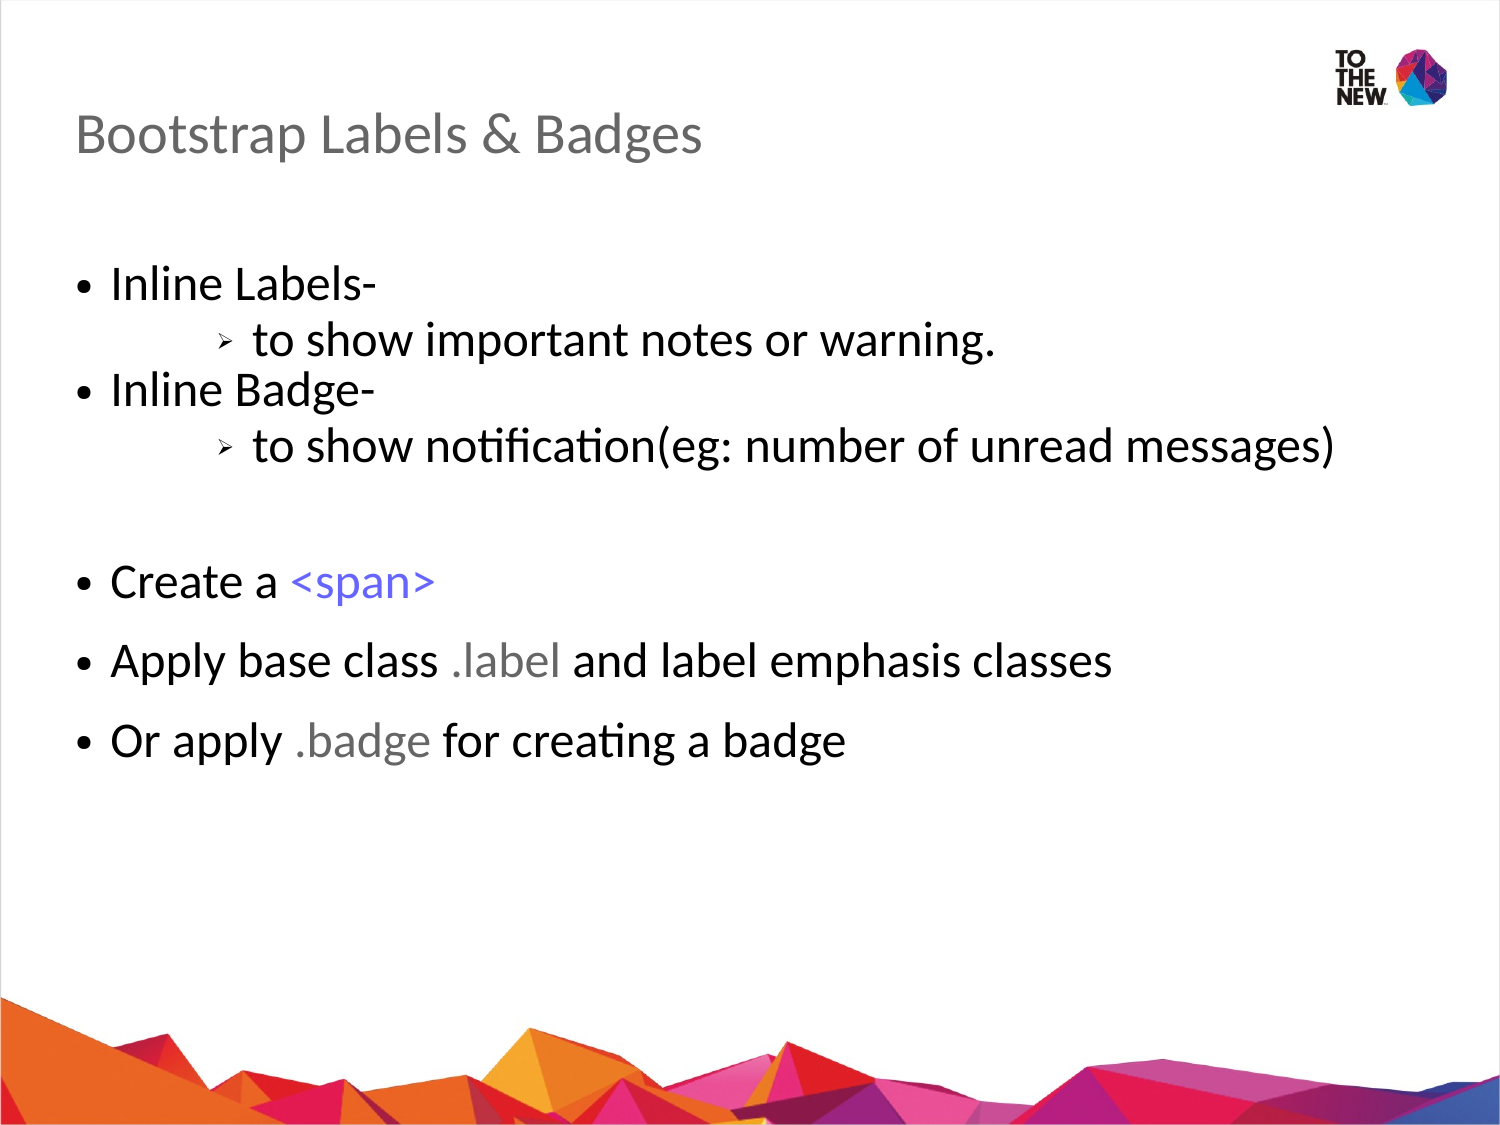

# Bootstrap Labels & Badges
Inline Labels-
to show important notes or warning.
Inline Badge-
to show notification(eg: number of unread messages)
Create a <span>
Apply base class .label and label emphasis classes
Or apply .badge for creating a badge